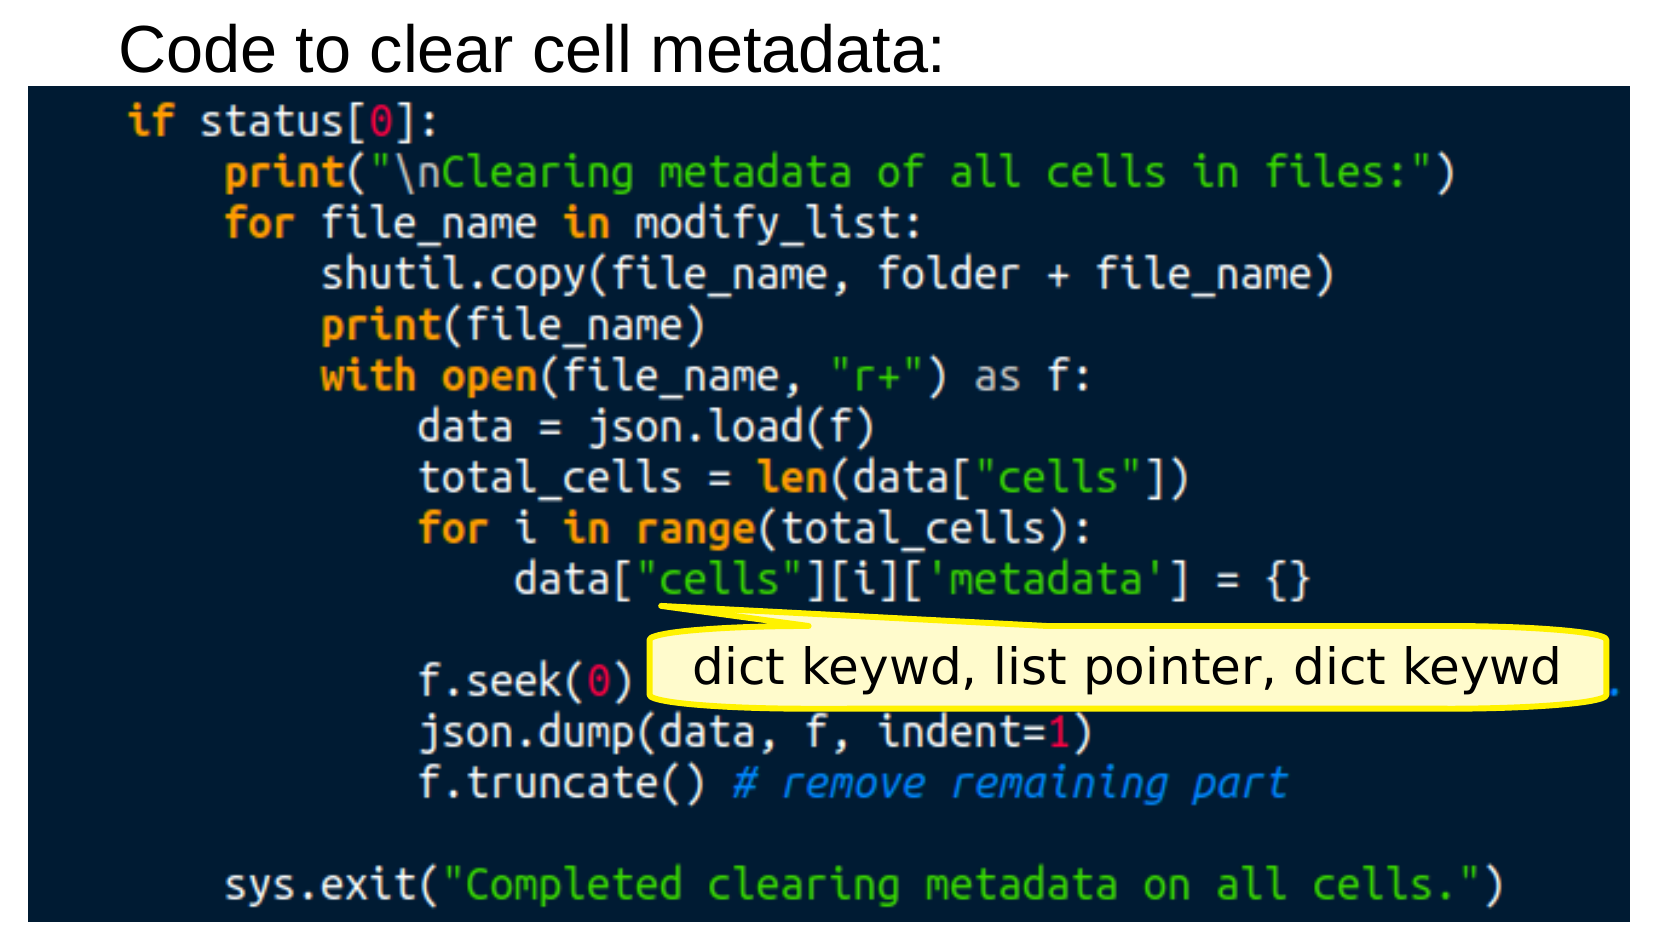

Code to clear cell metadata:
dict keywd, list pointer, dict keywd